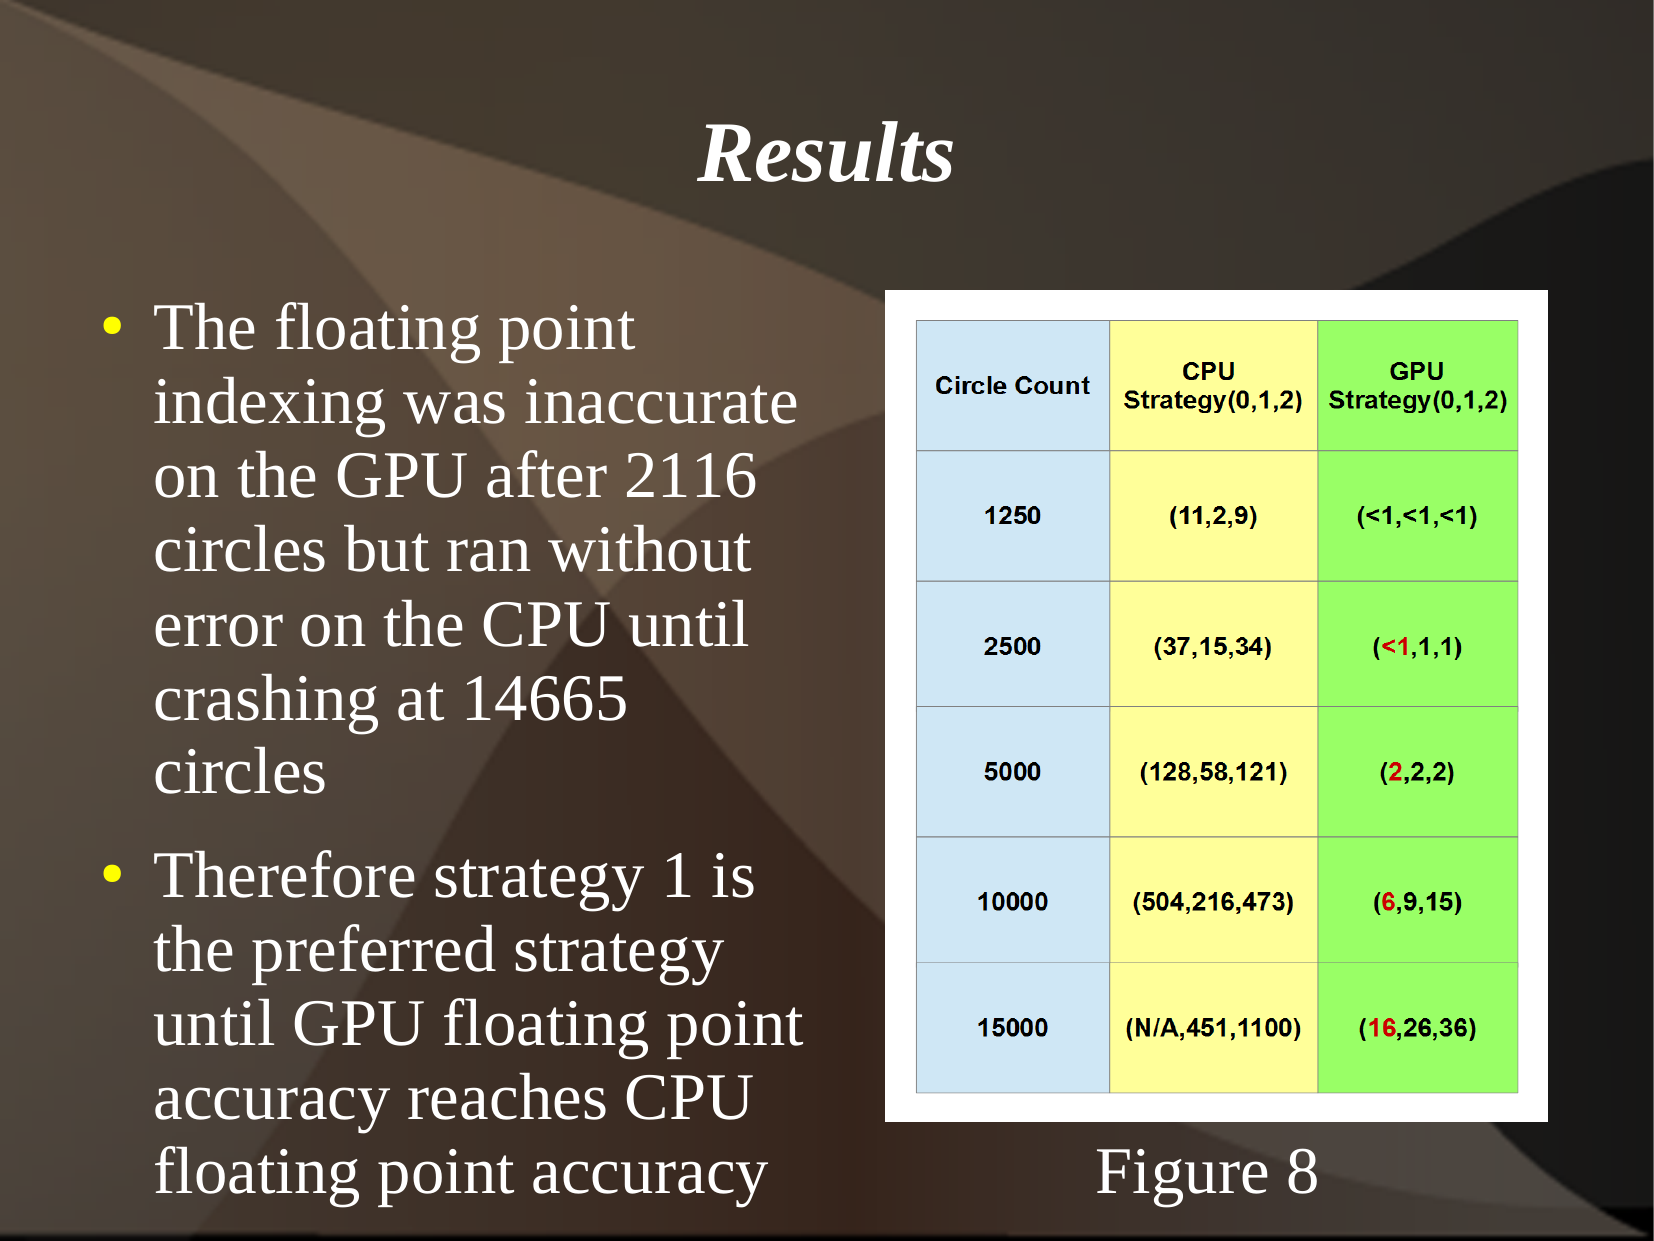

# Results
The floating point indexing was inaccurate on the GPU after 2116 circles but ran without error on the CPU until crashing at 14665 circles
Therefore strategy 1 is the preferred strategy until GPU floating point accuracy reaches CPU floating point accuracy
Figure 8